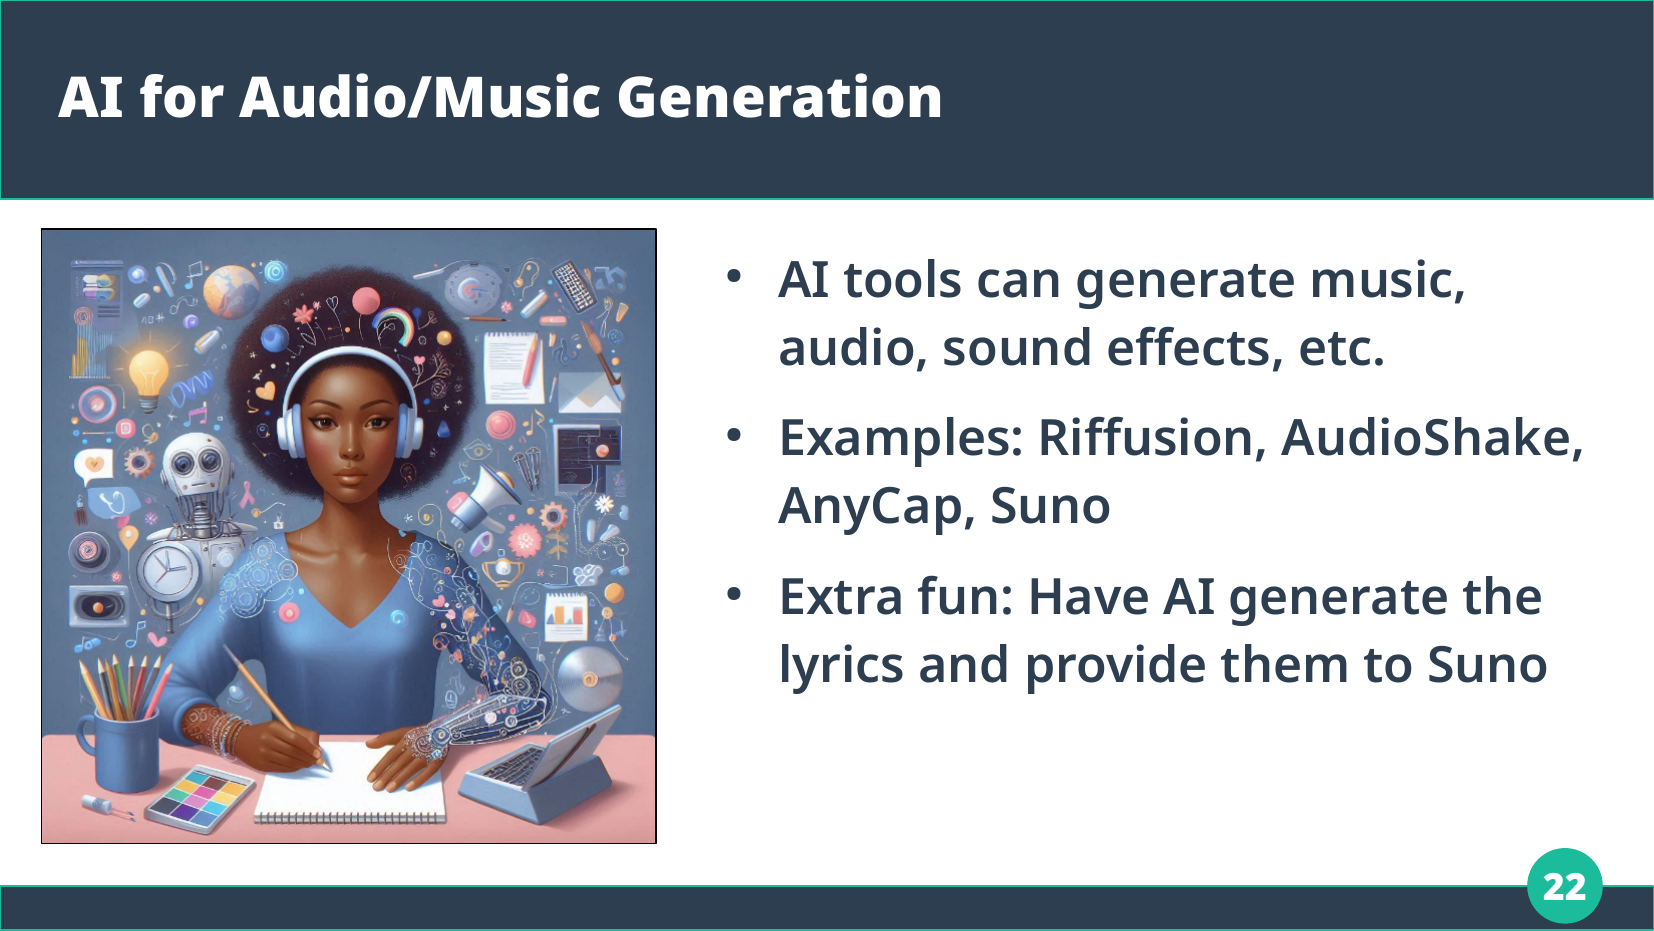

# AI for Audio/Music Generation
AI tools can generate music, audio, sound effects, etc.
Examples: Riffusion, AudioShake, AnyCap, Suno
Extra fun: Have AI generate the lyrics and provide them to Suno
22